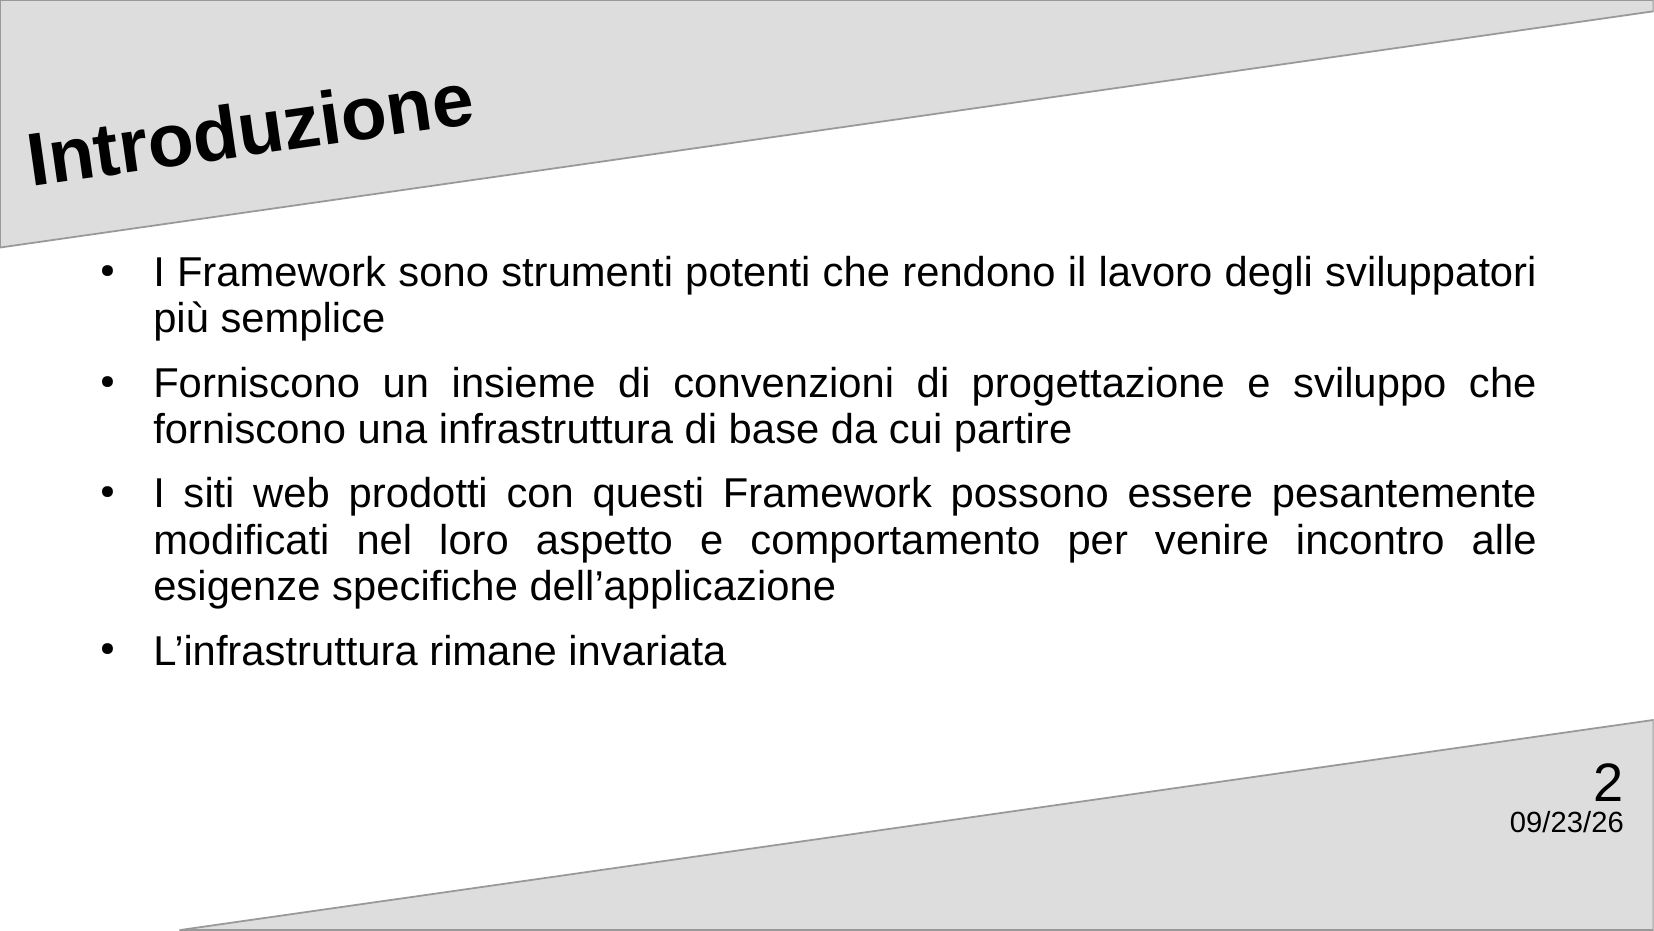

# Introduzione
I Framework sono strumenti potenti che rendono il lavoro degli sviluppatori più semplice
Forniscono un insieme di convenzioni di progettazione e sviluppo che forniscono una infrastruttura di base da cui partire
I siti web prodotti con questi Framework possono essere pesantemente modificati nel loro aspetto e comportamento per venire incontro alle esigenze specifiche dell’applicazione
L’infrastruttura rimane invariata
2